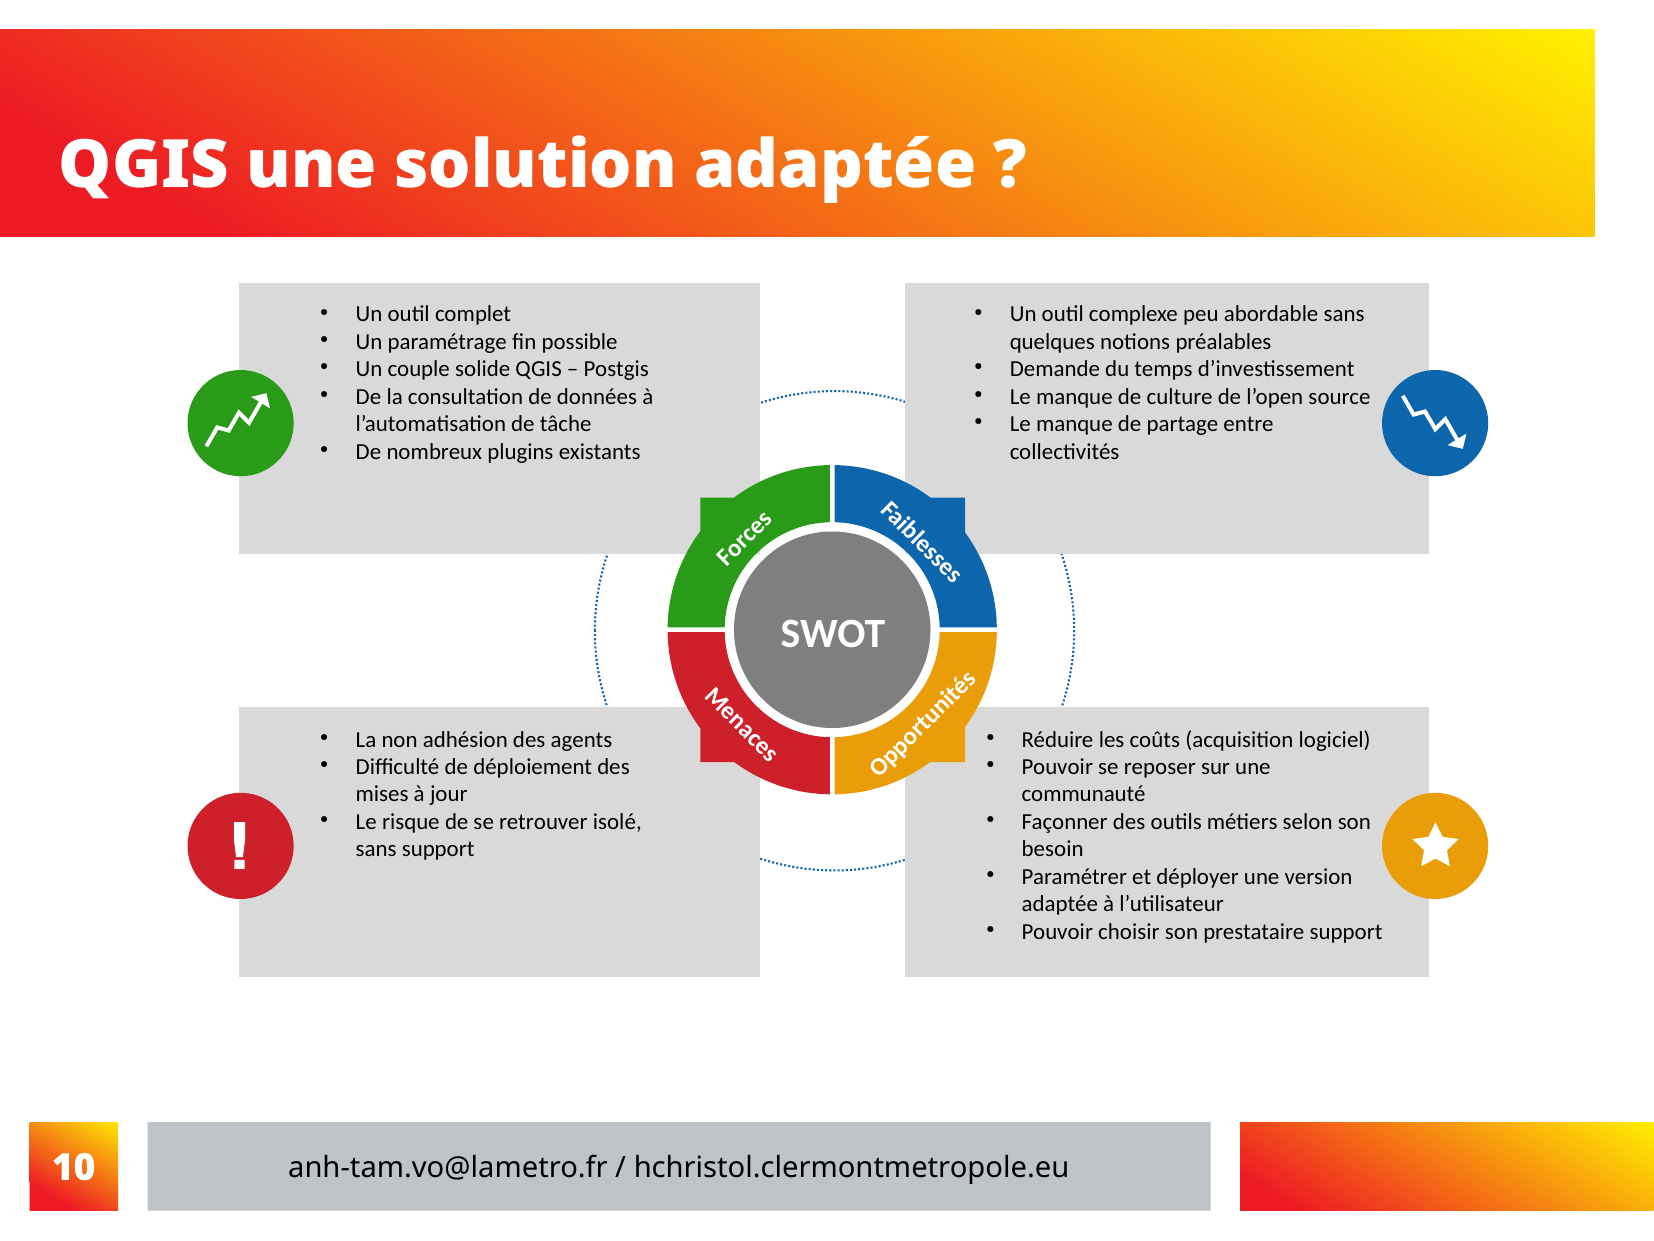

# QGIS une solution adaptée ?
Un outil complet
Un paramétrage fin possible
Un couple solide QGIS – Postgis
De la consultation de données à l’automatisation de tâche
De nombreux plugins existants
Un outil complexe peu abordable sans quelques notions préalables
Demande du temps d’investissement
Le manque de culture de l’open source
Le manque de partage entre collectivités
Forces
Faiblesses
SWOT
Opportunités
Menaces
La non adhésion des agents
Difficulté de déploiement des mises à jour
Le risque de se retrouver isolé, sans support
Réduire les coûts (acquisition logiciel)
Pouvoir se reposer sur une communauté
Façonner des outils métiers selon son besoin
Paramétrer et déployer une version adaptée à l’utilisateur
Pouvoir choisir son prestataire support
10